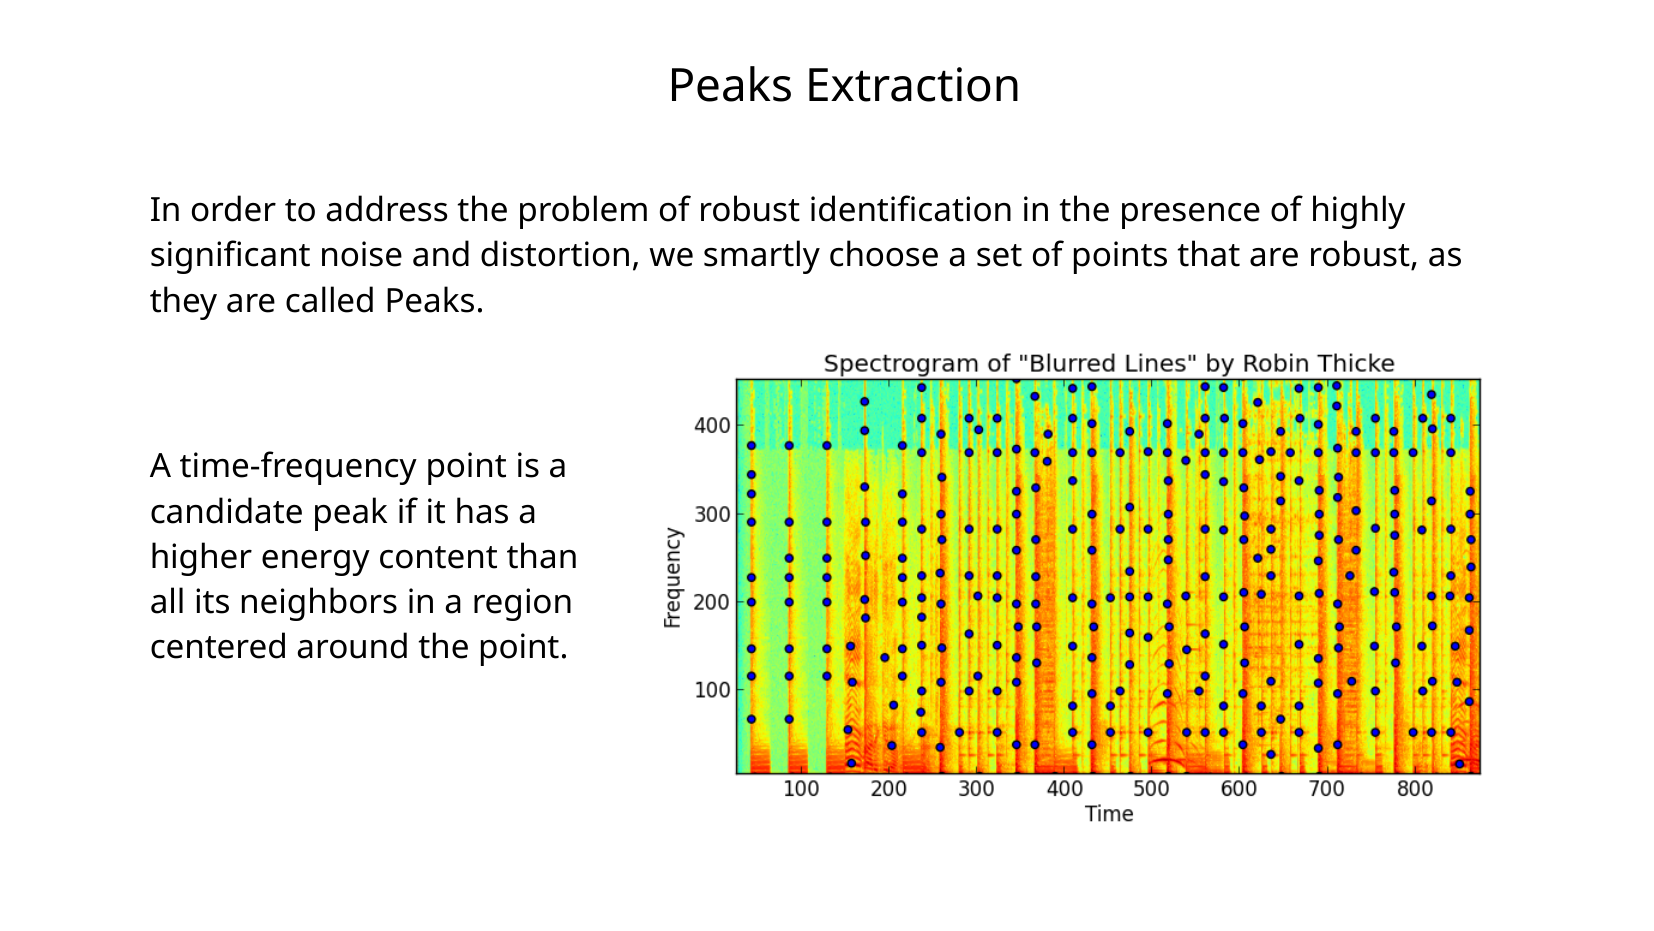

Peaks Extraction
In order to address the problem of robust identification in the presence of highly significant noise and distortion, we smartly choose a set of points that are robust, as they are called Peaks.
A time-frequency point is a candidate peak if it has a higher energy content than all its neighbors in a region centered around the point.